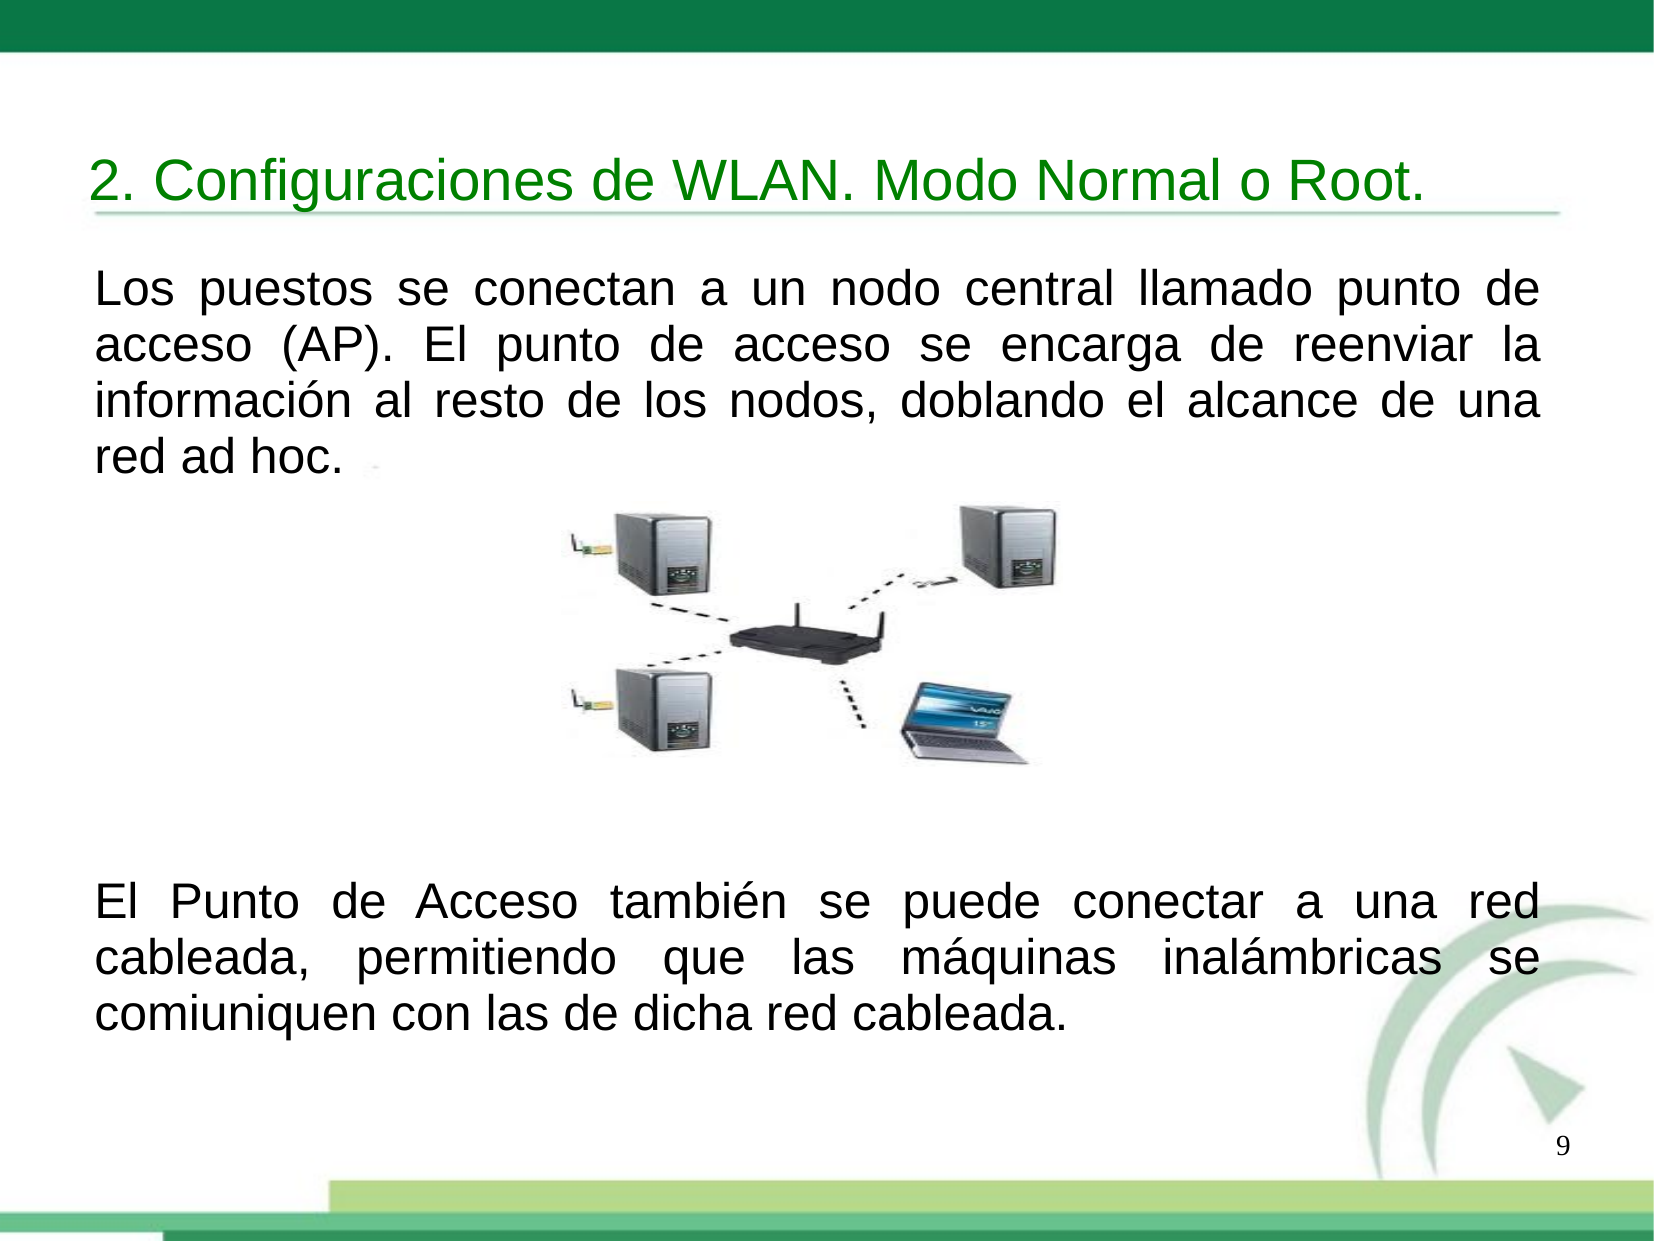

2. Configuraciones de WLAN. Modo Normal o Root.
Los puestos se conectan a un nodo central llamado punto de acceso (AP). El punto de acceso se encarga de reenviar la información al resto de los nodos, doblando el alcance de una red ad hoc.
El Punto de Acceso también se puede conectar a una red cableada, permitiendo que las máquinas inalámbricas se comiuniquen con las de dicha red cableada.
#
9